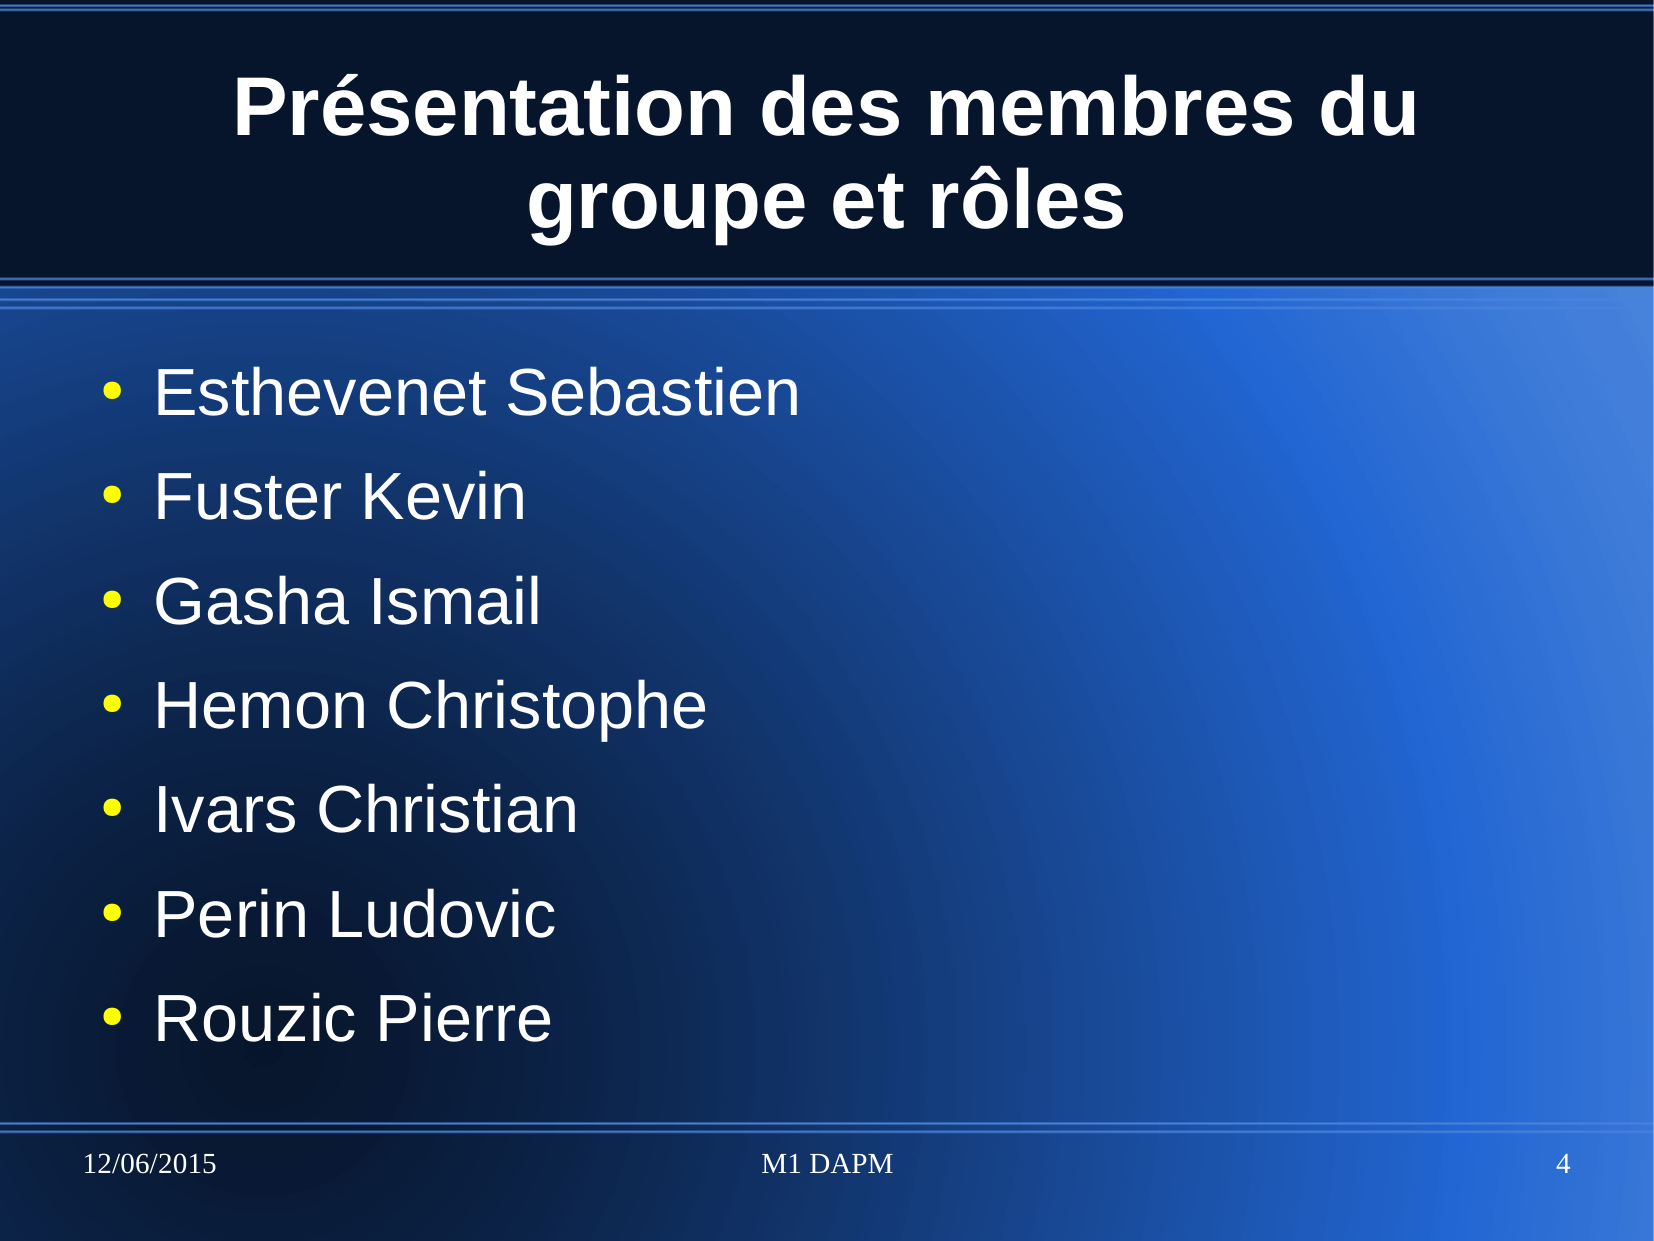

# Présentation des membres du groupe et rôles
Esthevenet Sebastien
Fuster Kevin
Gasha Ismail
Hemon Christophe
Ivars Christian
Perin Ludovic
Rouzic Pierre
12/06/2015
M1 DAPM
4